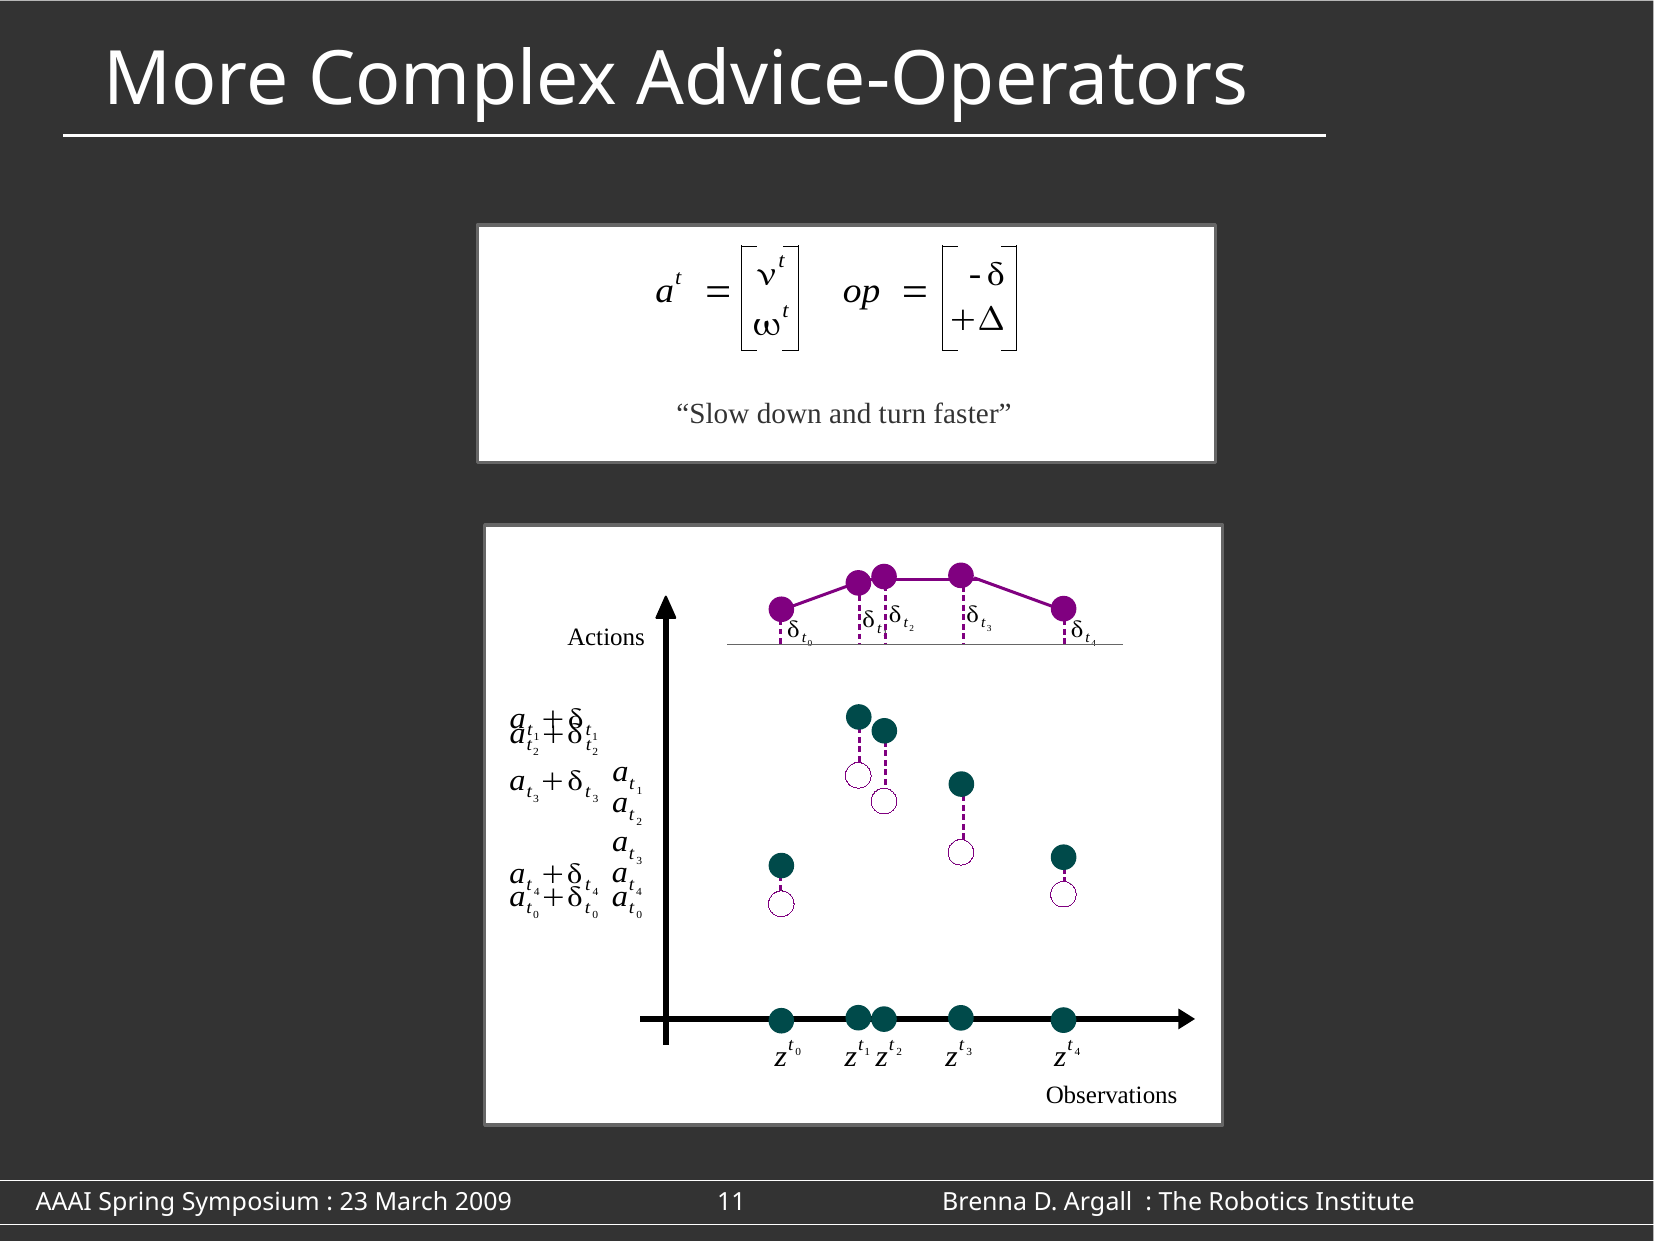

More Complex Advice-Operators
 AAAI Spring Symposium : 23 March 2009 Brenna D. Argall : The Robotics Institute
“Slow down and turn faster”
Actions
Observations